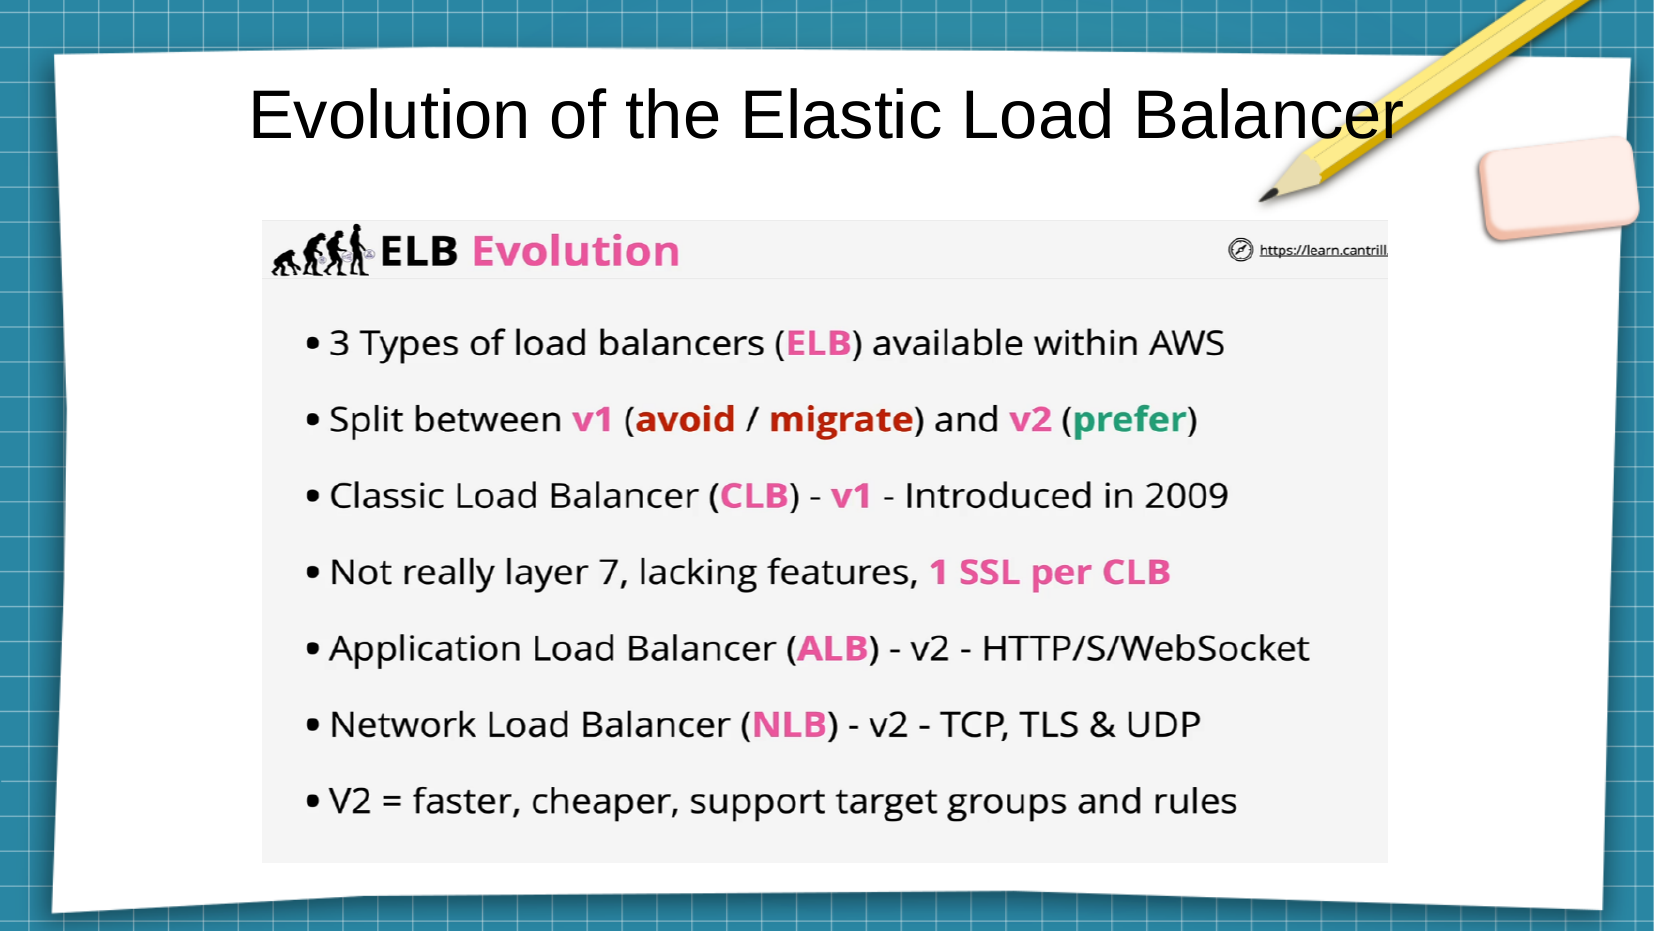

# Evolution of the Elastic Load Balancer